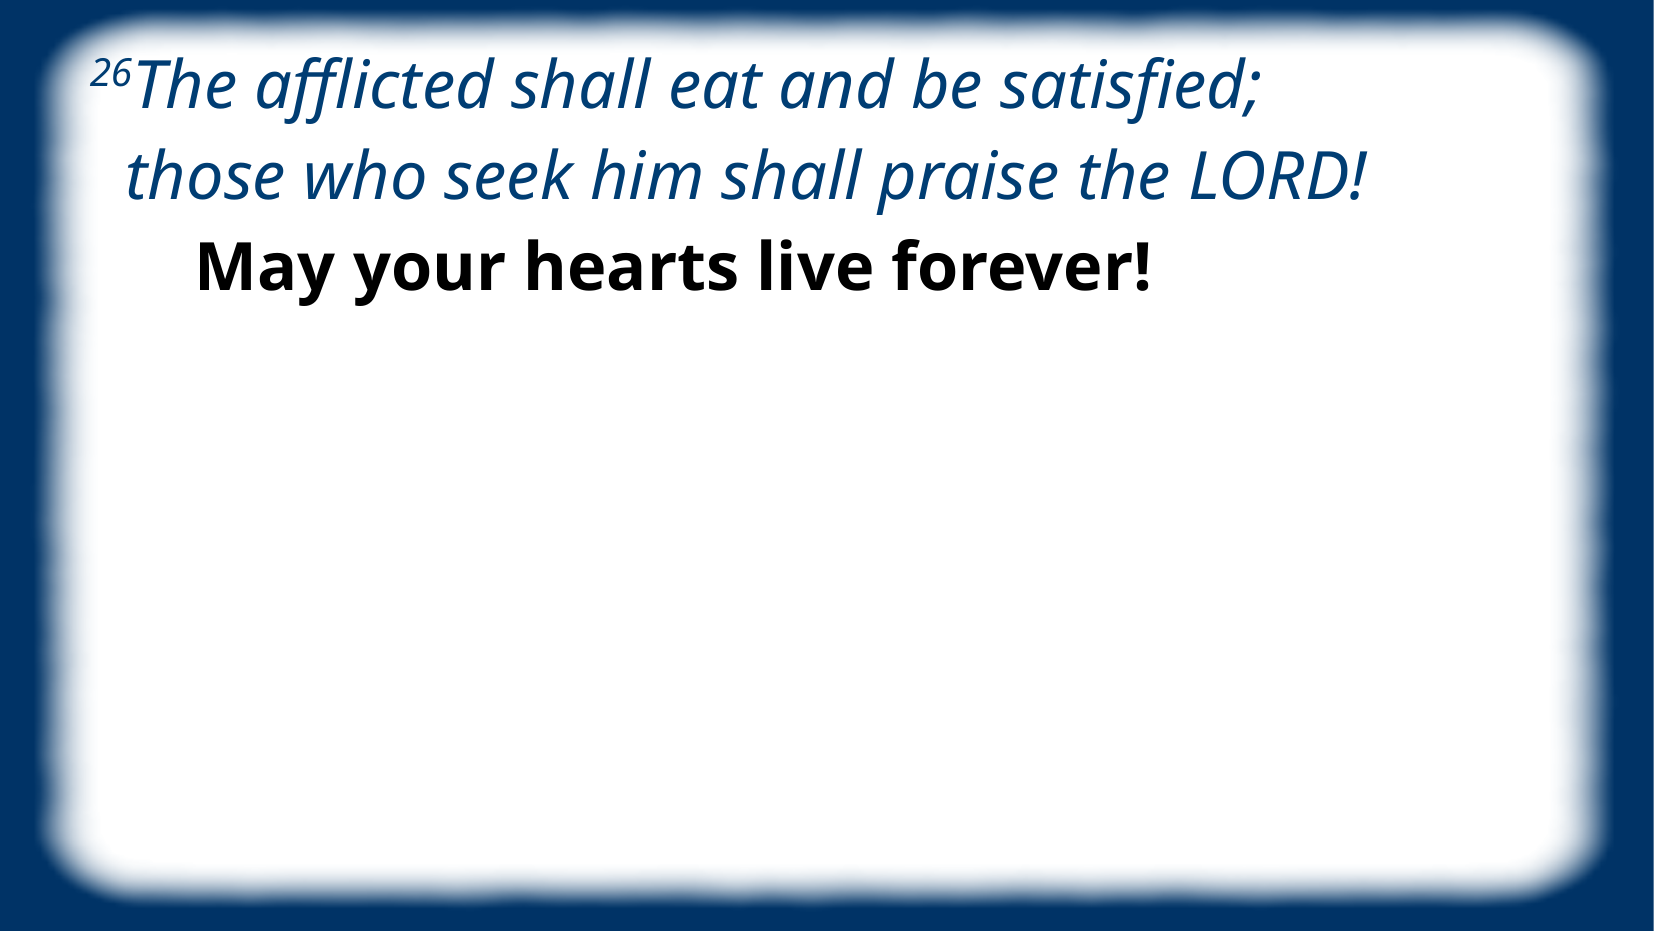

26The afflicted shall eat and be satisfied;
 those who seek him shall praise the LORD!
 May your hearts live forever!